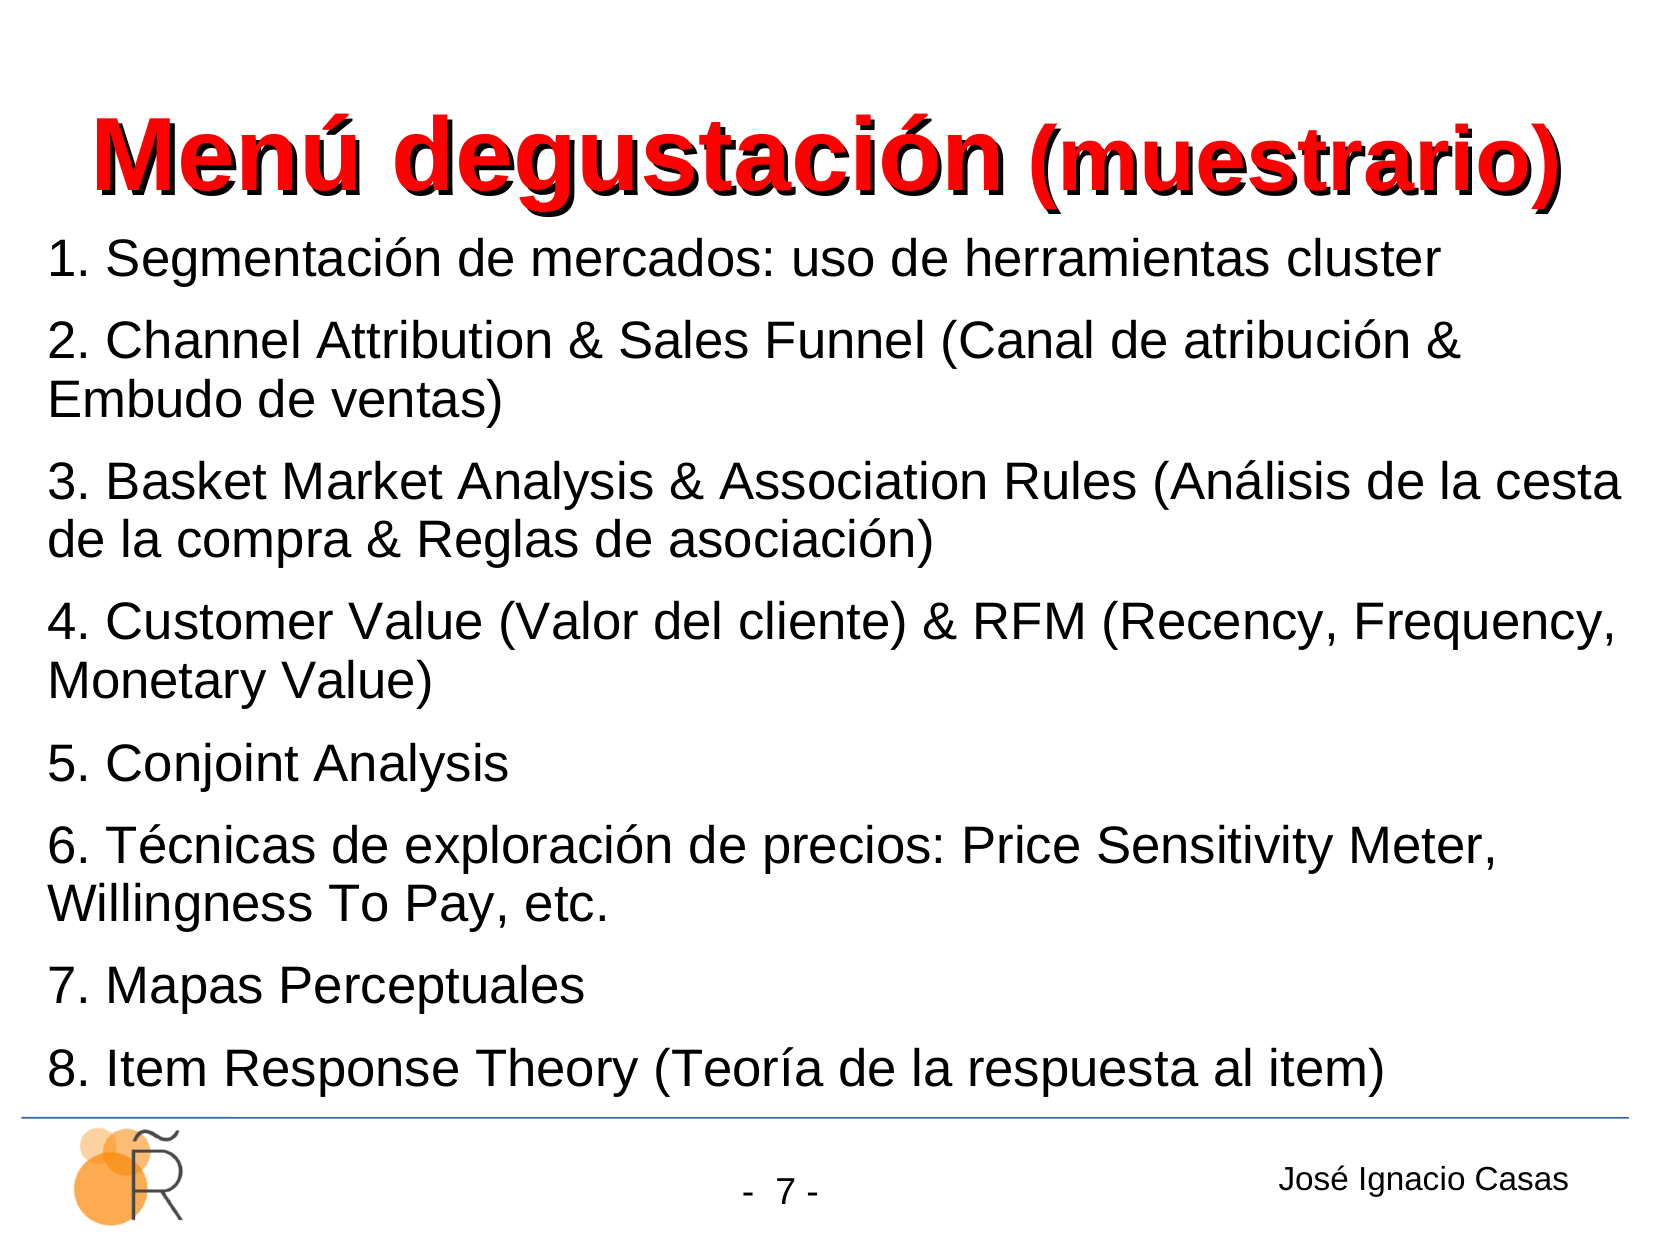

# Menú degustación (muestrario)
1. Segmentación de mercados: uso de herramientas cluster
2. Channel Attribution & Sales Funnel (Canal de atribución & Embudo de ventas)
3. Basket Market Analysis & Association Rules (Análisis de la cesta de la compra & Reglas de asociación)
4. Customer Value (Valor del cliente) & RFM (Recency, Frequency, Monetary Value)
5. Conjoint Analysis
6. Técnicas de exploración de precios: Price Sensitivity Meter, Willingness To Pay, etc.
7. Mapas Perceptuales
8. Item Response Theory (Teoría de la respuesta al item)
7